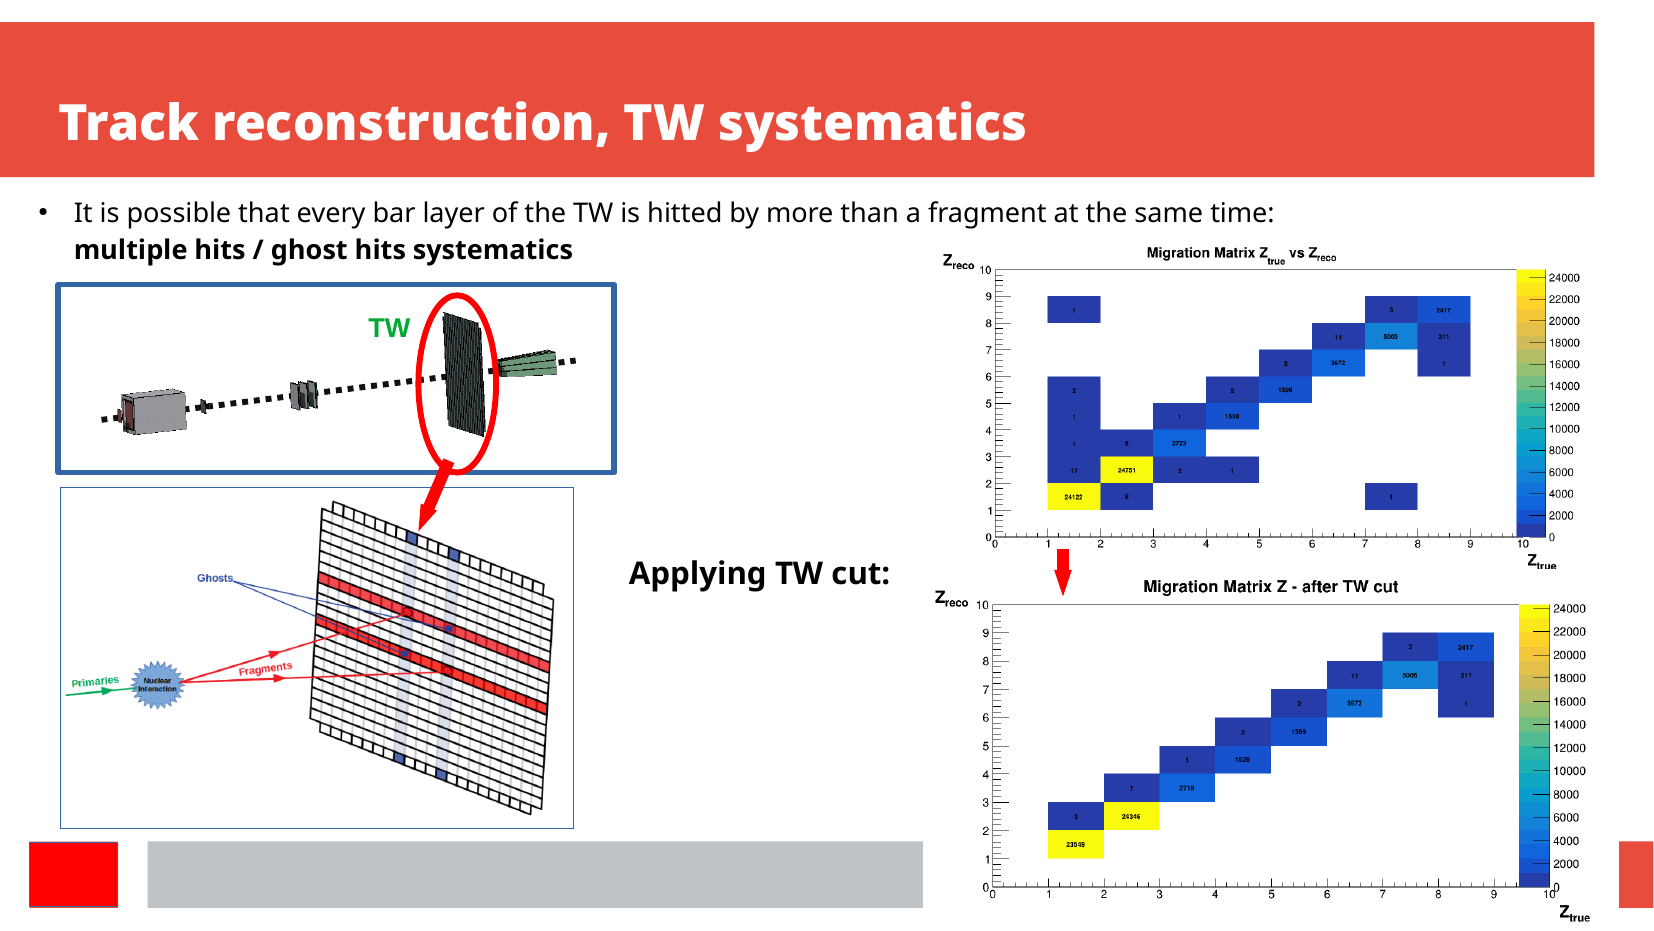

# Track reconstruction, TW systematics
It is possible that every bar layer of the TW is hitted by more than a fragment at the same time:
multiple hits / ghost hits systematics
TW
Applying TW cut:
25